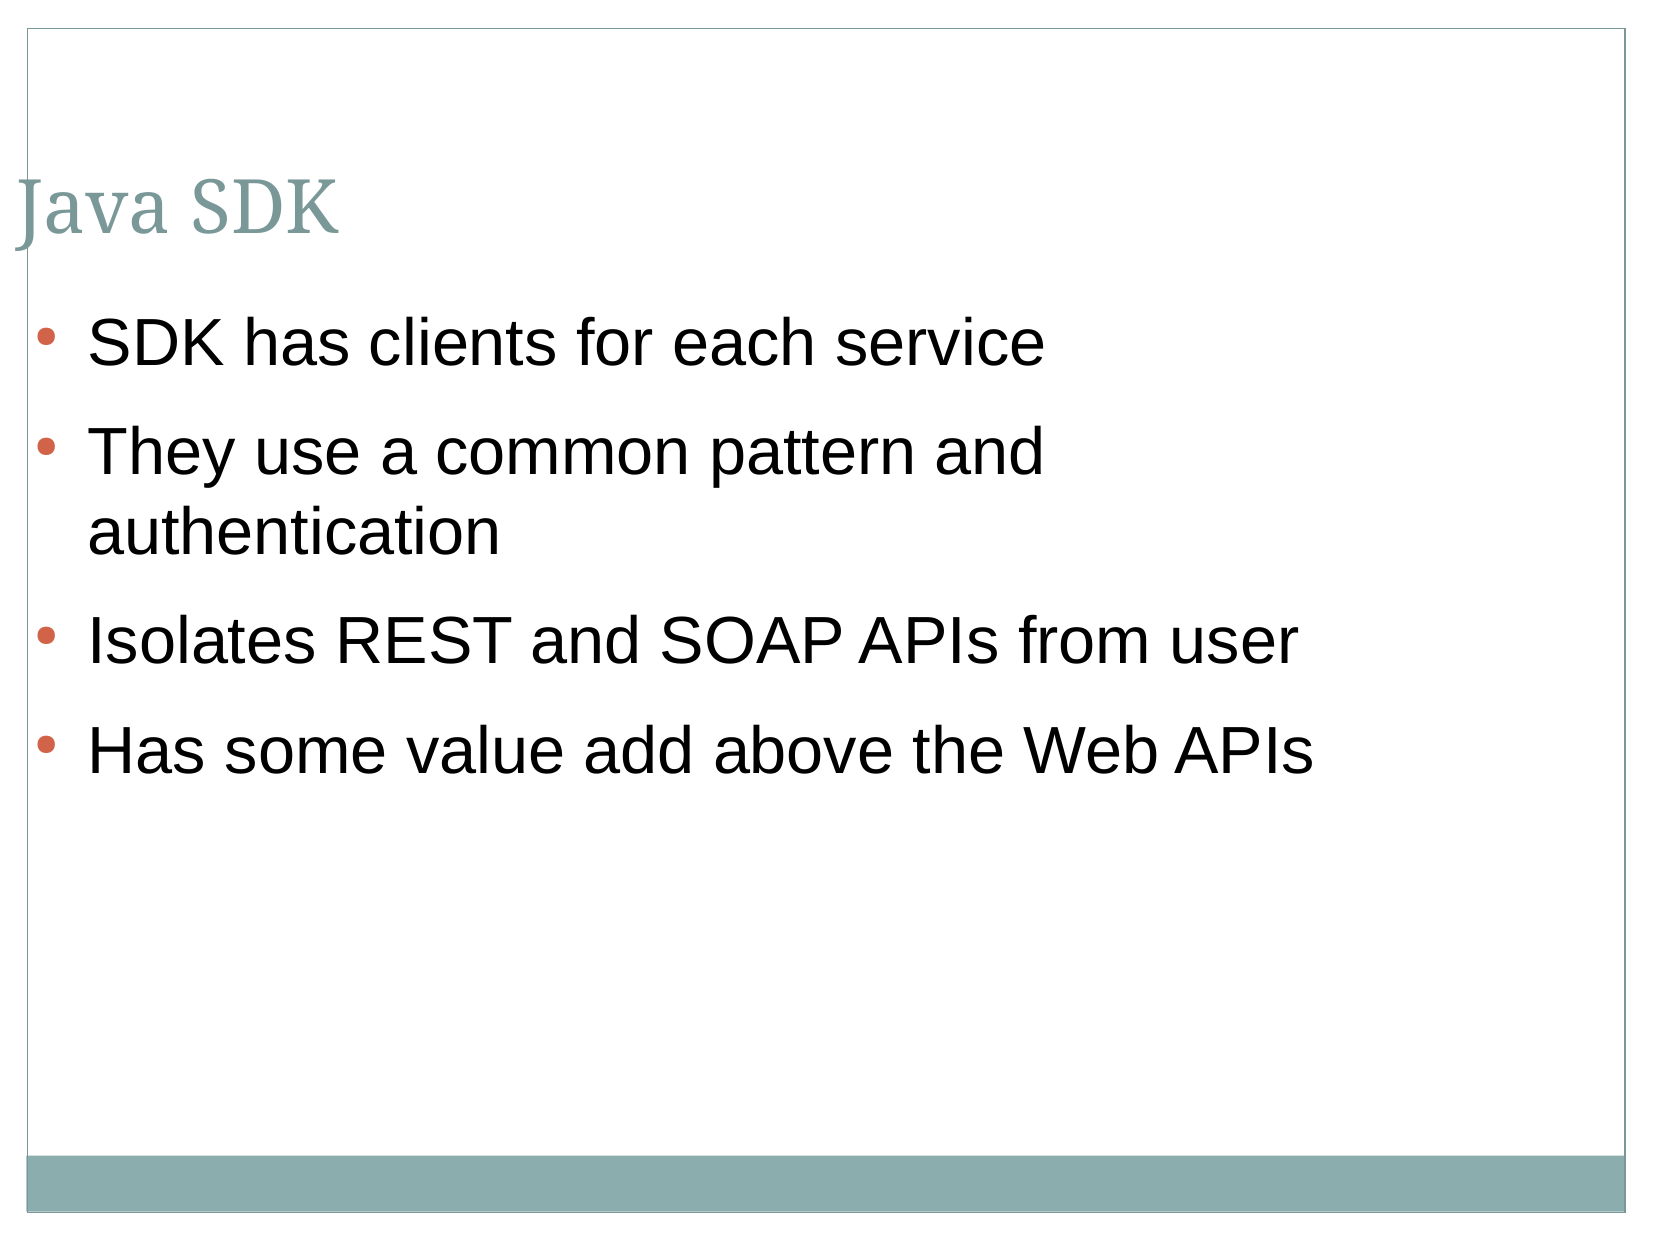

# Java SDK
SDK has clients for each service
They use a common pattern and authentication
Isolates REST and SOAP APIs from user
Has some value add above the Web APIs